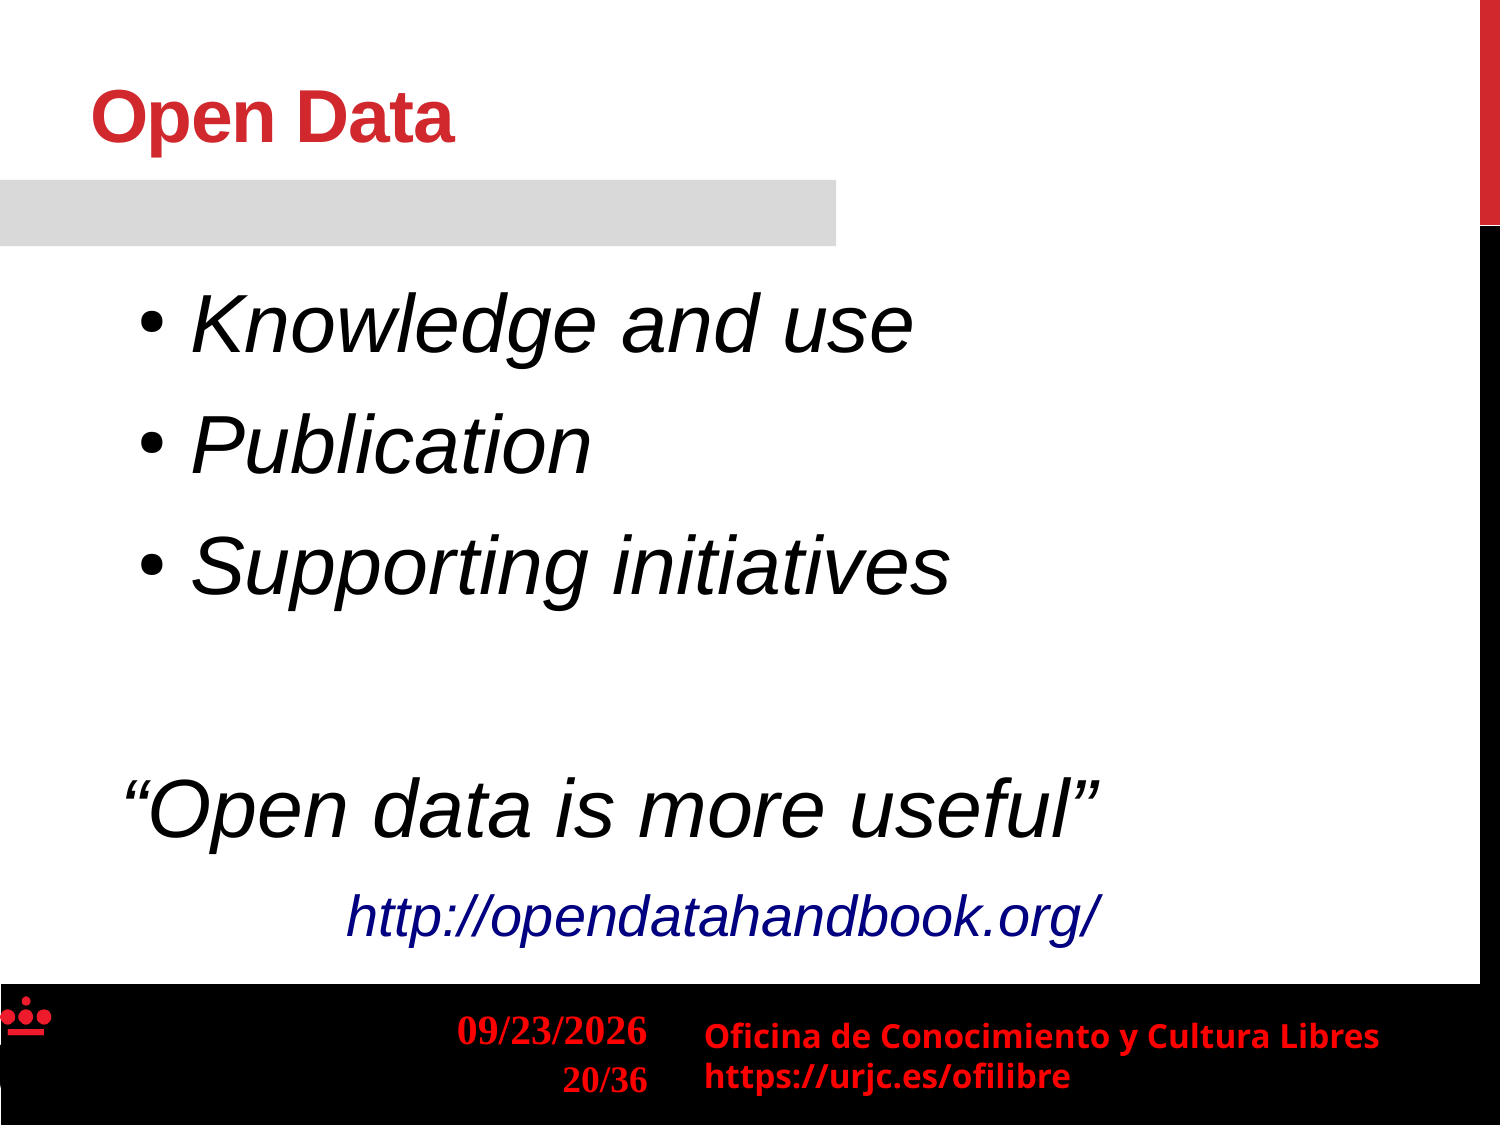

Open Data
# Knowledge and use
Publication
Supporting initiatives
“Open data is more useful”
http://opendatahandbook.org/